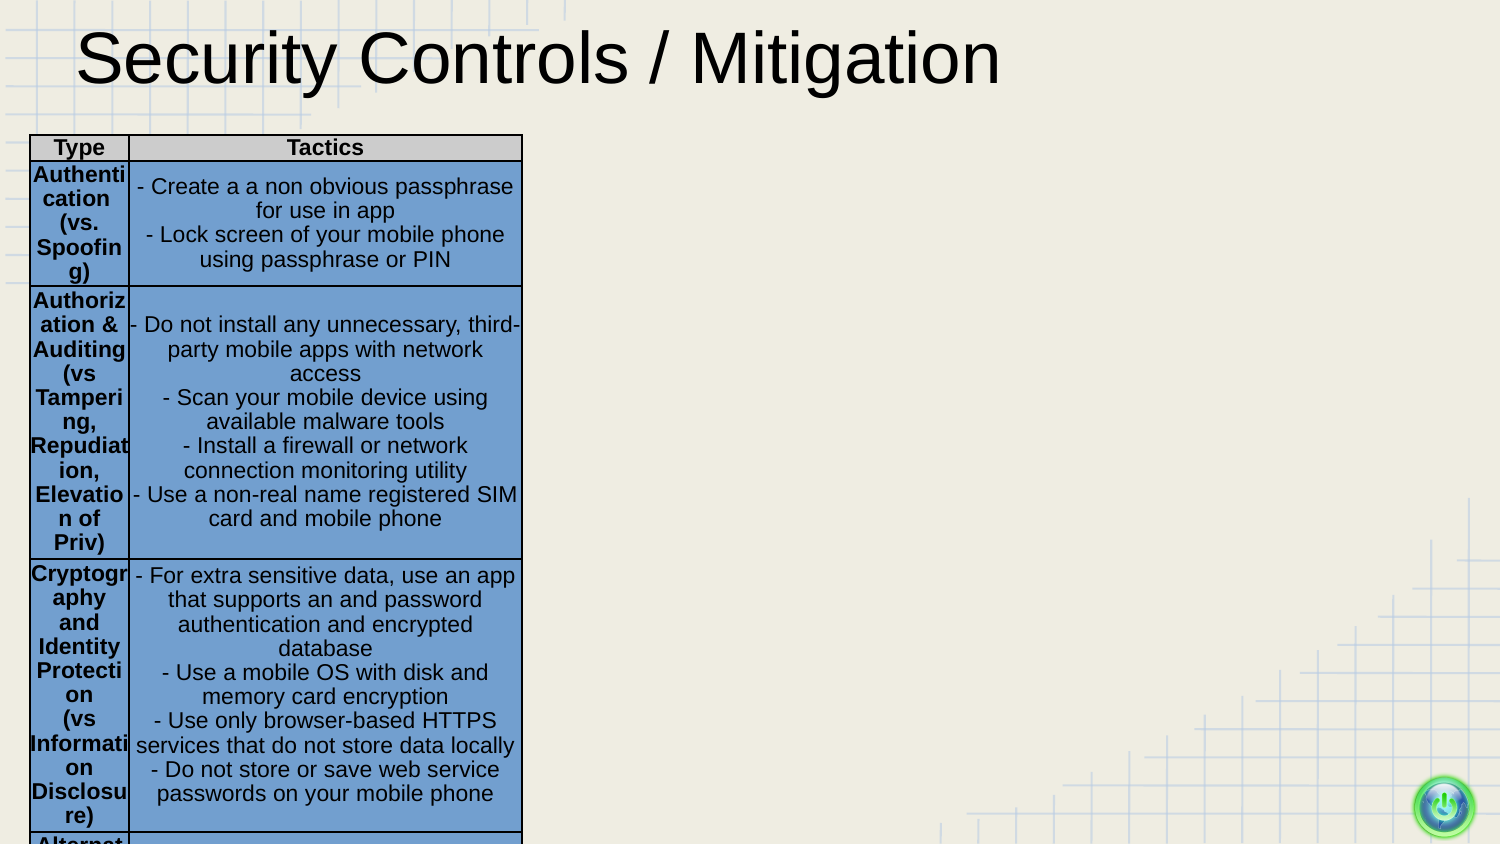

# Security Controls / Mitigation
| Type | Tactics |
| --- | --- |
| Authentication (vs. Spoofing) | - Create a a non obvious passphrase for use in app - Lock screen of your mobile phone using passphrase or PIN |
| Authorization & Auditing (vs Tampering, Repudiation, Elevation of Priv) | - Do not install any unnecessary, third-party mobile apps with network access - Scan your mobile device using available malware tools - Install a firewall or network connection monitoring utility - Use a non-real name registered SIM card and mobile phone |
| Cryptography and Identity Protection (vs Information Disclosure) | - For extra sensitive data, use an app that supports an and password authentication and encrypted database - Use a mobile OS with disk and memory card encryption - Use only browser-based HTTPS services that do not store data locally - Do not store or save web service passwords on your mobile phone |
| Alternate Communications  (vs Denial of Service) | - Use VPNs or Tor proxying software to hide source IP and traffic - Use apps/services that work in WIFI only mode if data service disabled - Use apps that allow device-to-device data sharing |